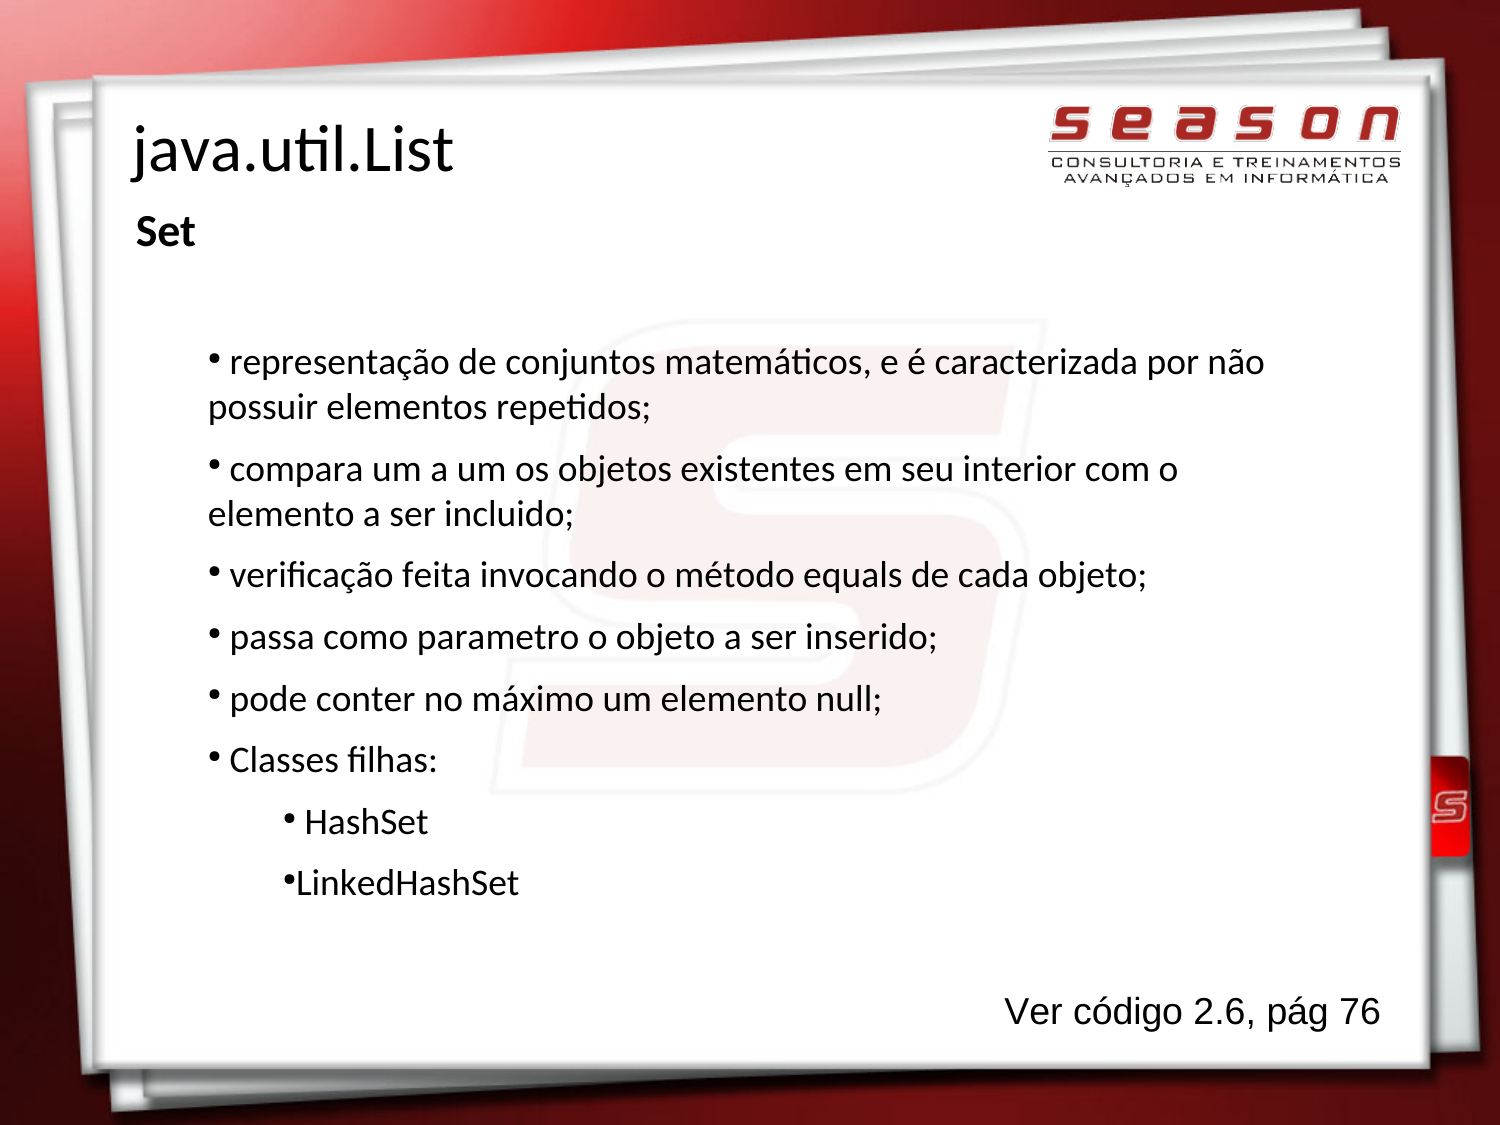

# java.util.List
Set
 representação de conjuntos matemáticos, e é caracterizada por não possuir elementos repetidos;
 compara um a um os objetos existentes em seu interior com o elemento a ser incluido;
 verificação feita invocando o método equals de cada objeto;
 passa como parametro o objeto a ser inserido;
 pode conter no máximo um elemento null;
 Classes filhas:
 HashSet
LinkedHashSet
Ver código 2.6, pág 76